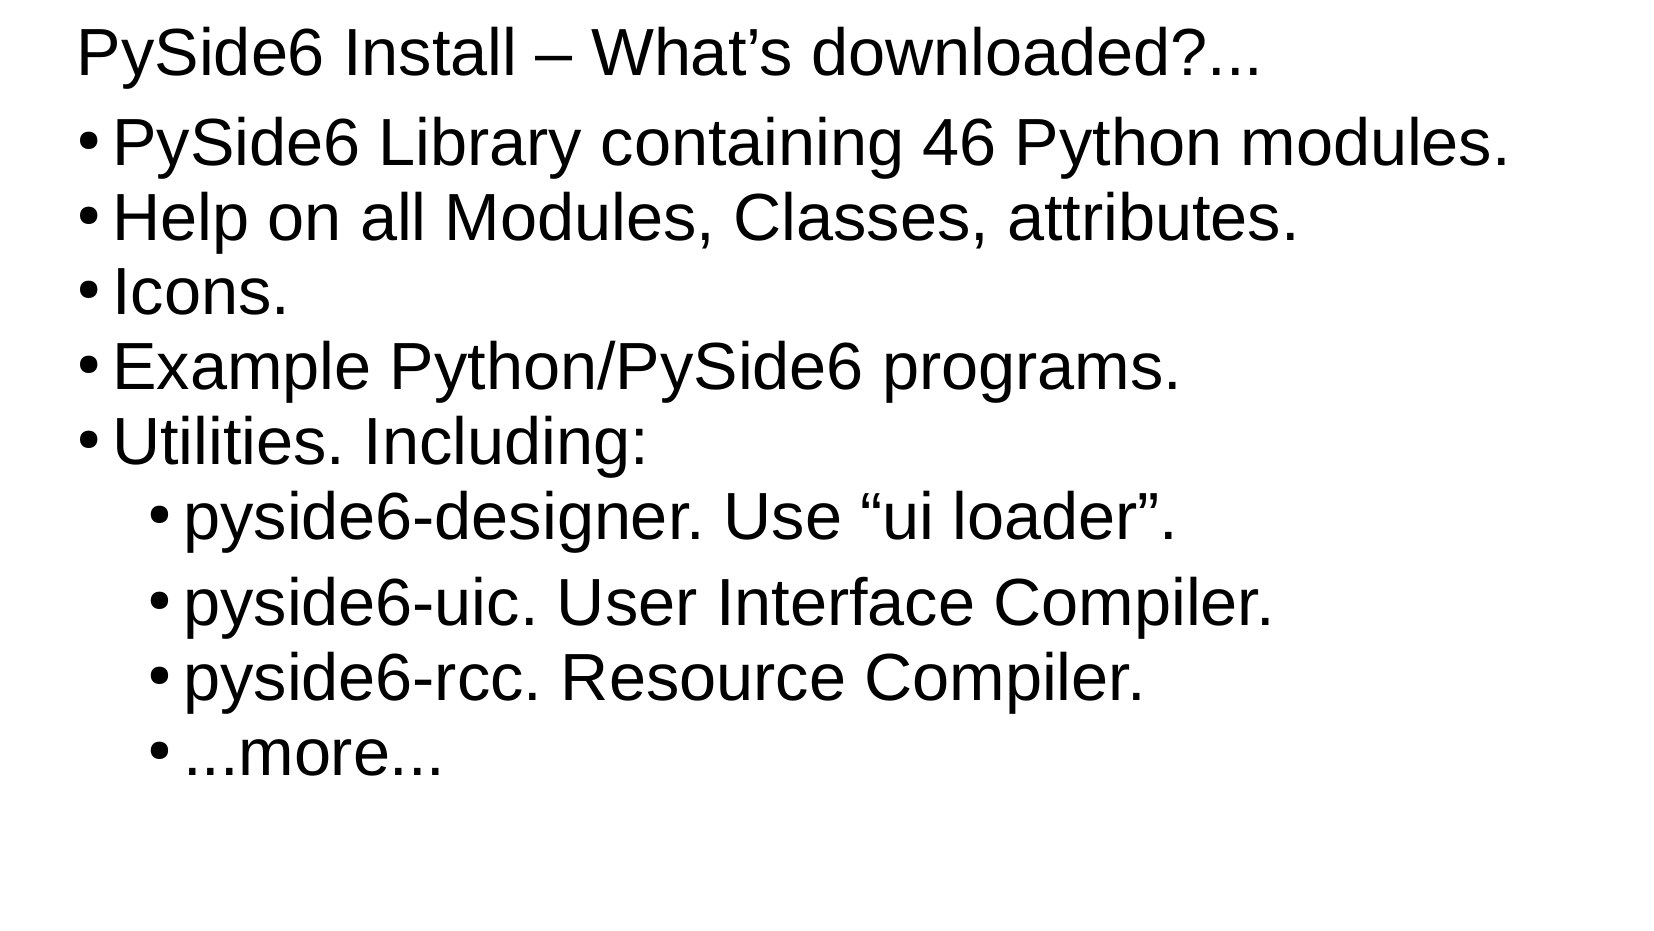

# PySide6 Install – What’s downloaded?...
PySide6 Library containing 46 Python modules.
Help on all Modules, Classes, attributes.
Icons.
Example Python/PySide6 programs.
Utilities. Including:
pyside6-designer. Use “ui loader”.
pyside6-uic. User Interface Compiler.
pyside6-rcc. Resource Compiler.
...more...